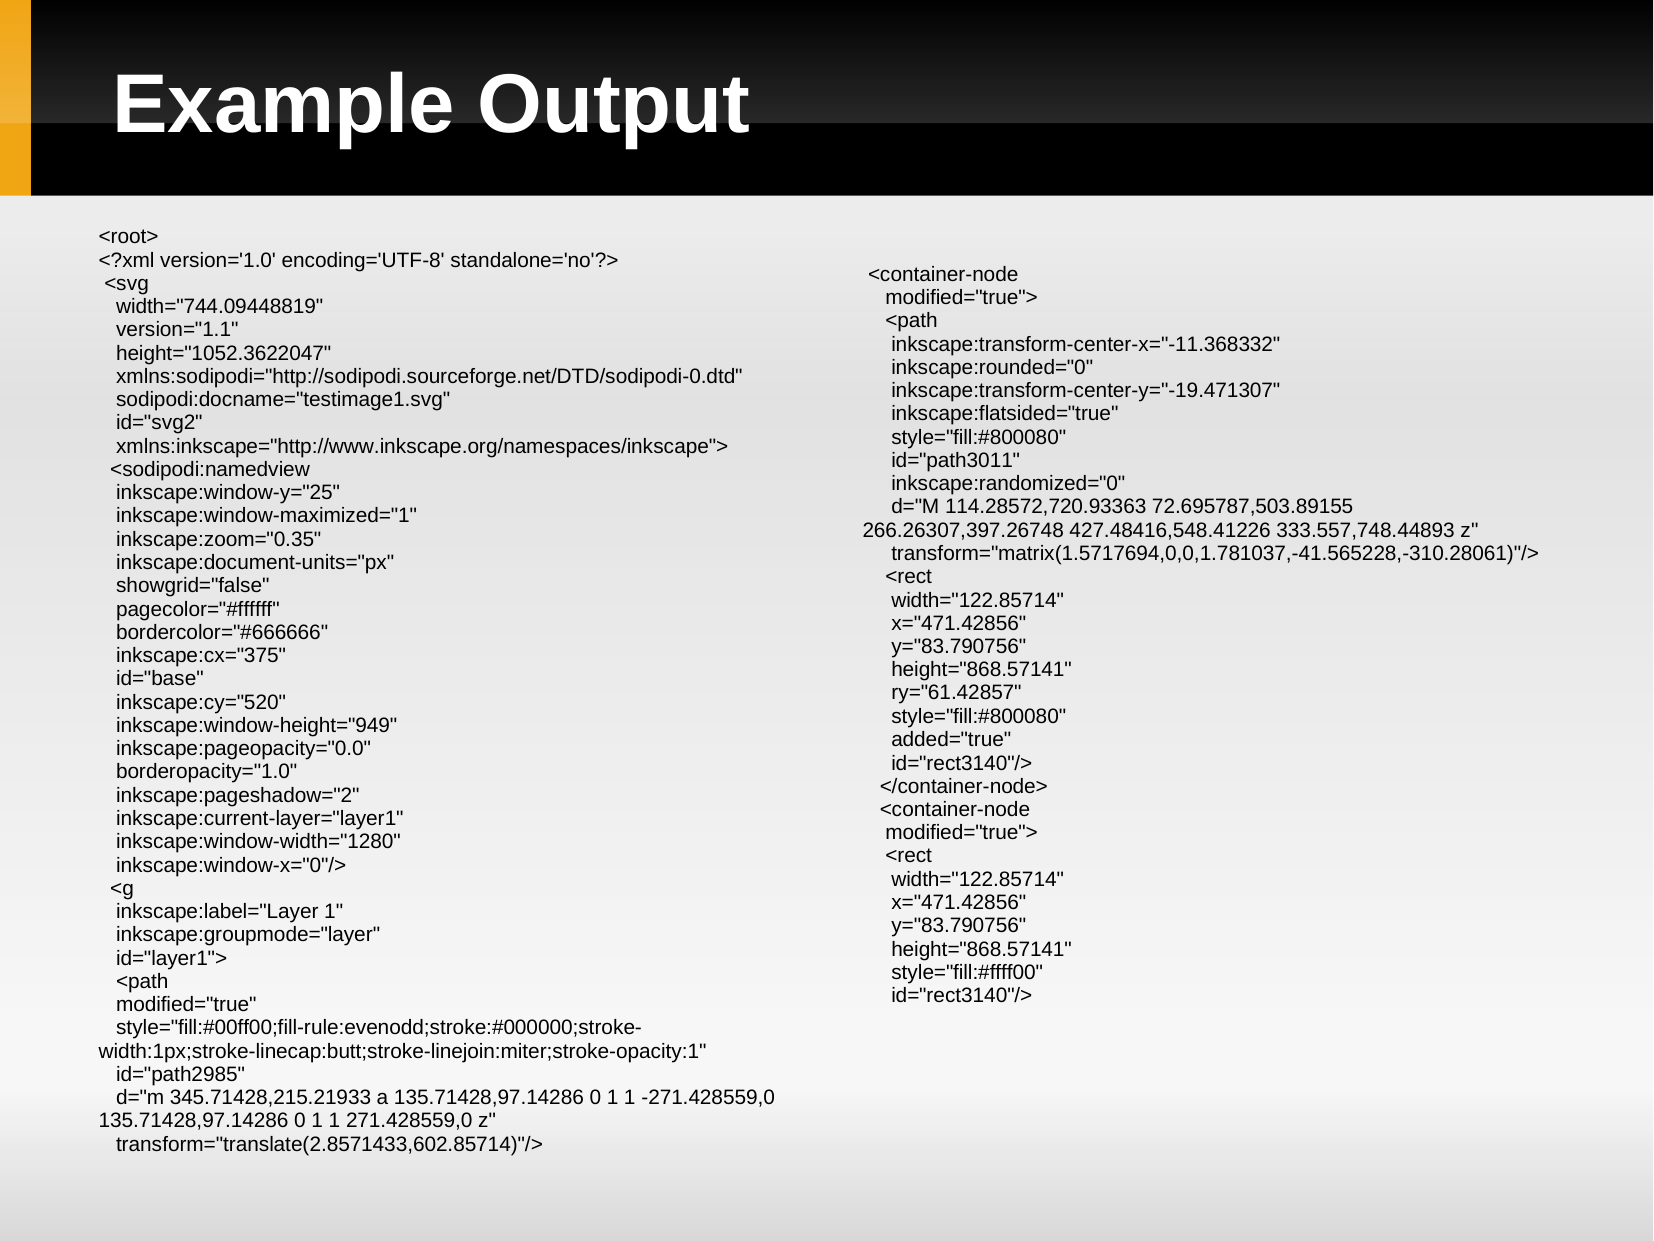

# Example Output
<root>
<?xml version='1.0' encoding='UTF-8' standalone='no'?>
 <svg
 width="744.09448819"
 version="1.1"
 height="1052.3622047"
 xmlns:sodipodi="http://sodipodi.sourceforge.net/DTD/sodipodi-0.dtd"
 sodipodi:docname="testimage1.svg"
 id="svg2"
 xmlns:inkscape="http://www.inkscape.org/namespaces/inkscape">
 <sodipodi:namedview
 inkscape:window-y="25"
 inkscape:window-maximized="1"
 inkscape:zoom="0.35"
 inkscape:document-units="px"
 showgrid="false"
 pagecolor="#ffffff"
 bordercolor="#666666"
 inkscape:cx="375"
 id="base"
 inkscape:cy="520"
 inkscape:window-height="949"
 inkscape:pageopacity="0.0"
 borderopacity="1.0"
 inkscape:pageshadow="2"
 inkscape:current-layer="layer1"
 inkscape:window-width="1280"
 inkscape:window-x="0"/>
 <g
 inkscape:label="Layer 1"
 inkscape:groupmode="layer"
 id="layer1">
 <path
 modified="true"
 style="fill:#00ff00;fill-rule:evenodd;stroke:#000000;stroke-width:1px;stroke-linecap:butt;stroke-linejoin:miter;stroke-opacity:1"
 id="path2985"
 d="m 345.71428,215.21933 a 135.71428,97.14286 0 1 1 -271.428559,0 135.71428,97.14286 0 1 1 271.428559,0 z"
 transform="translate(2.8571433,602.85714)"/>
 <container-node
 modified="true">
 <path
 inkscape:transform-center-x="-11.368332"
 inkscape:rounded="0"
 inkscape:transform-center-y="-19.471307"
 inkscape:flatsided="true"
 style="fill:#800080"
 id="path3011"
 inkscape:randomized="0"
 d="M 114.28572,720.93363 72.695787,503.89155 266.26307,397.26748 427.48416,548.41226 333.557,748.44893 z"
 transform="matrix(1.5717694,0,0,1.781037,-41.565228,-310.28061)"/>
 <rect
 width="122.85714"
 x="471.42856"
 y="83.790756"
 height="868.57141"
 ry="61.42857"
 style="fill:#800080"
 added="true"
 id="rect3140"/>
 </container-node>
 <container-node
 modified="true">
 <rect
 width="122.85714"
 x="471.42856"
 y="83.790756"
 height="868.57141"
 style="fill:#ffff00"
 id="rect3140"/>